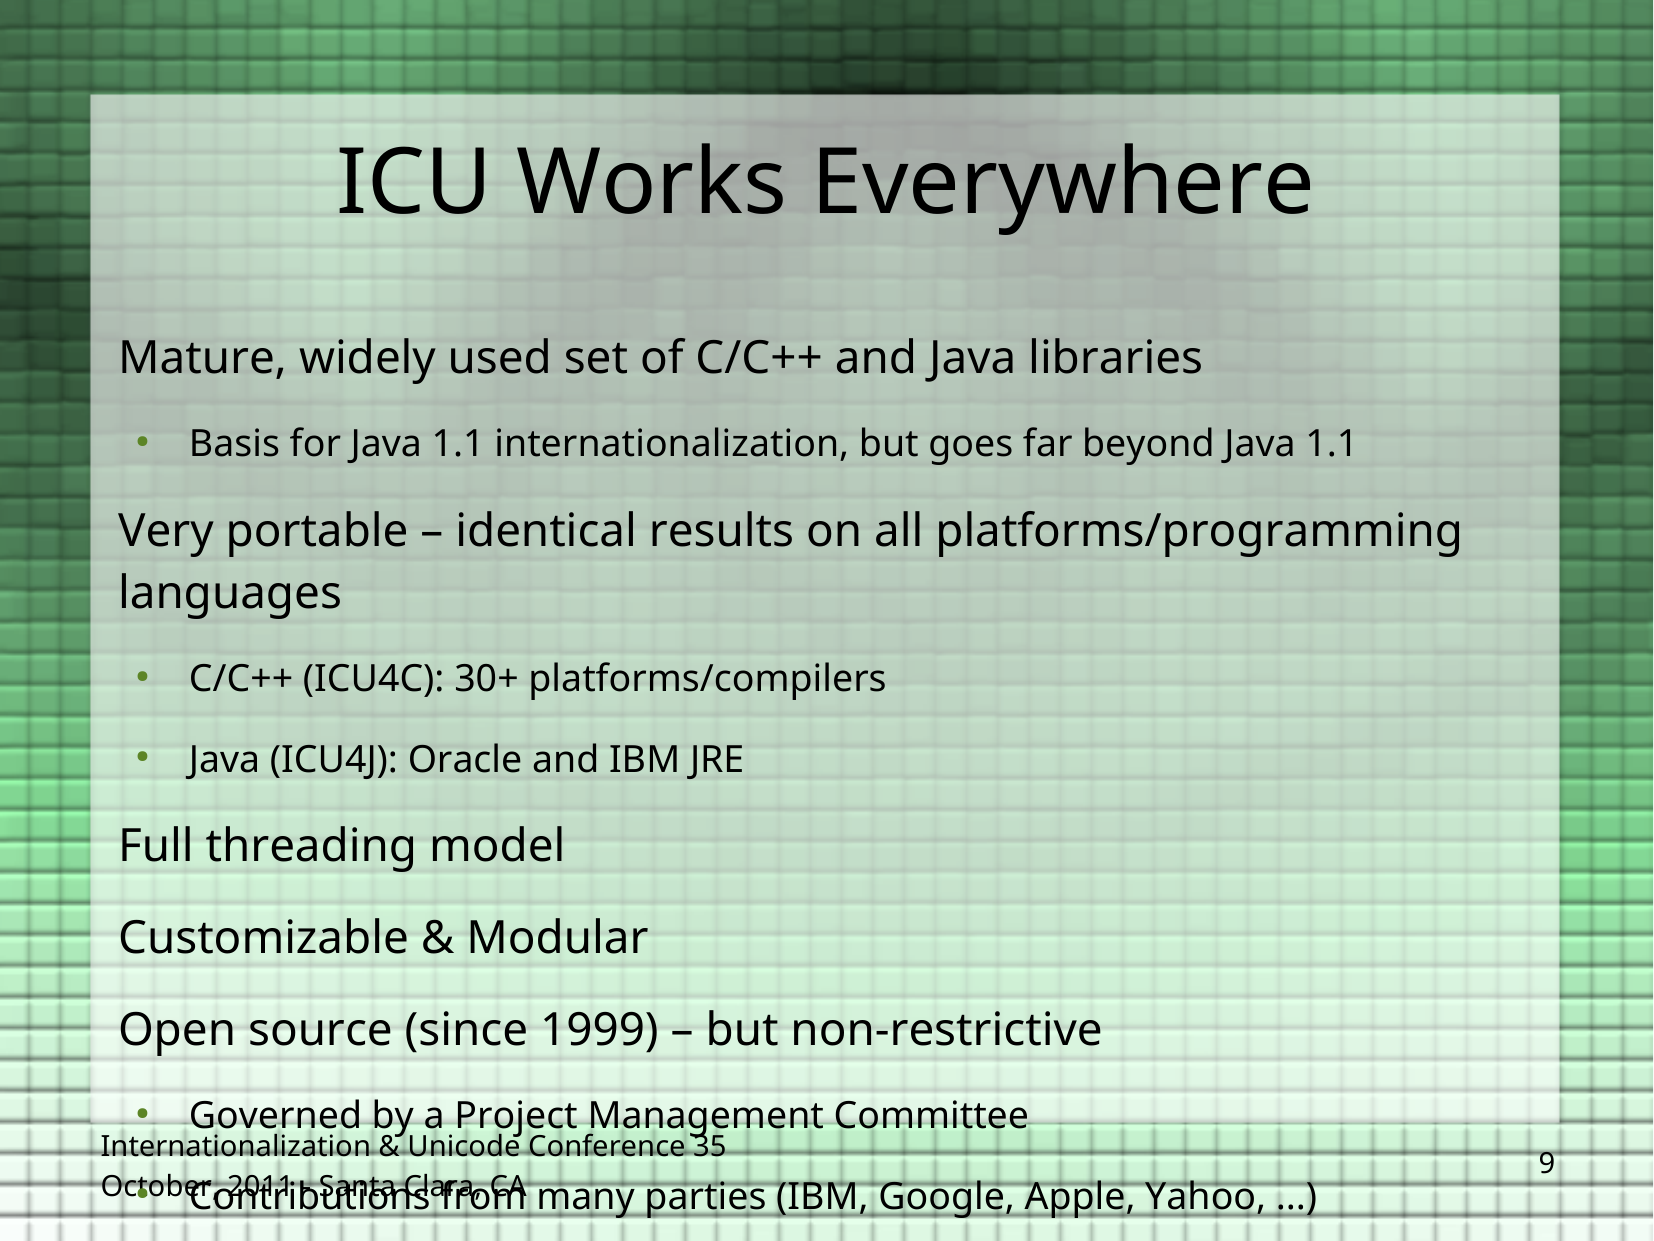

# ICU Works Everywhere
Mature, widely used set of C/C++ and Java libraries
Basis for Java 1.1 internationalization, but goes far beyond Java 1.1
Very portable – identical results on all platforms/programming languages
C/C++ (ICU4C): 30+ platforms/compilers
Java (ICU4J): Oracle and IBM JRE
Full threading model
Customizable & Modular
Open source (since 1999) – but non-restrictive
Governed by a Project Management Committee
Contributions from many parties (IBM, Google, Apple, Yahoo, ...)